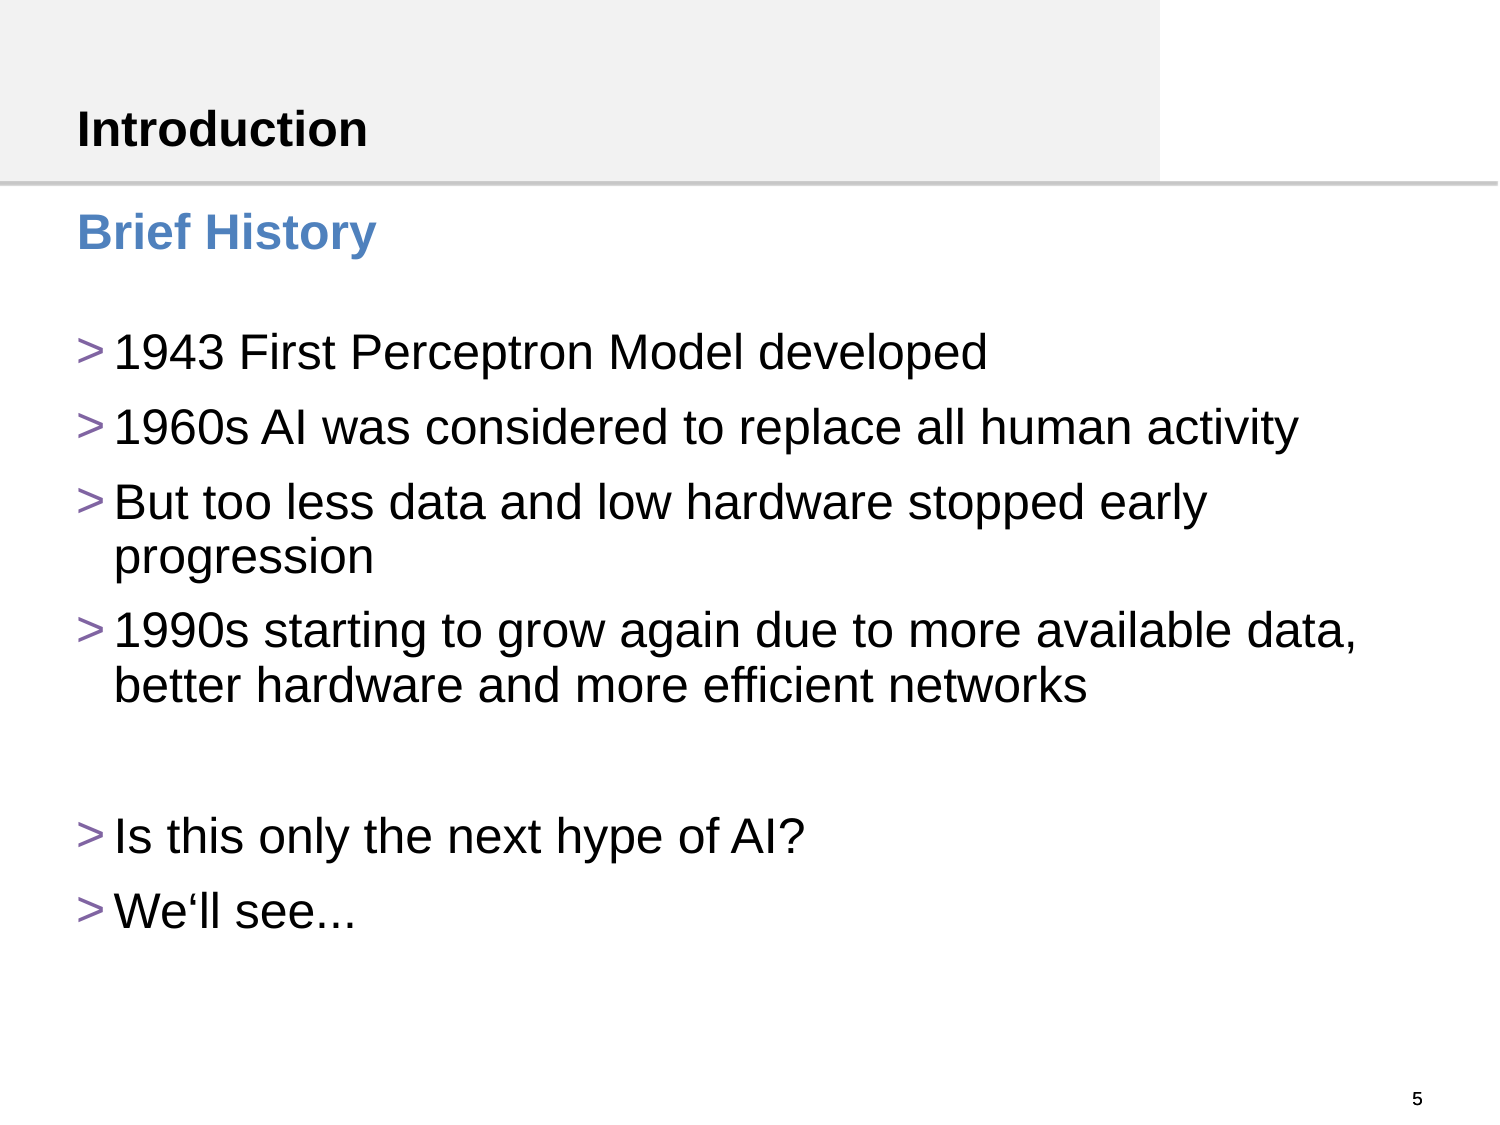

Introduction
Brief History
# 1943 First Perceptron Model developed
1960s AI was considered to replace all human activity
But too less data and low hardware stopped early progression
1990s starting to grow again due to more available data, better hardware and more efficient networks
Is this only the next hype of AI?
We‘ll see...